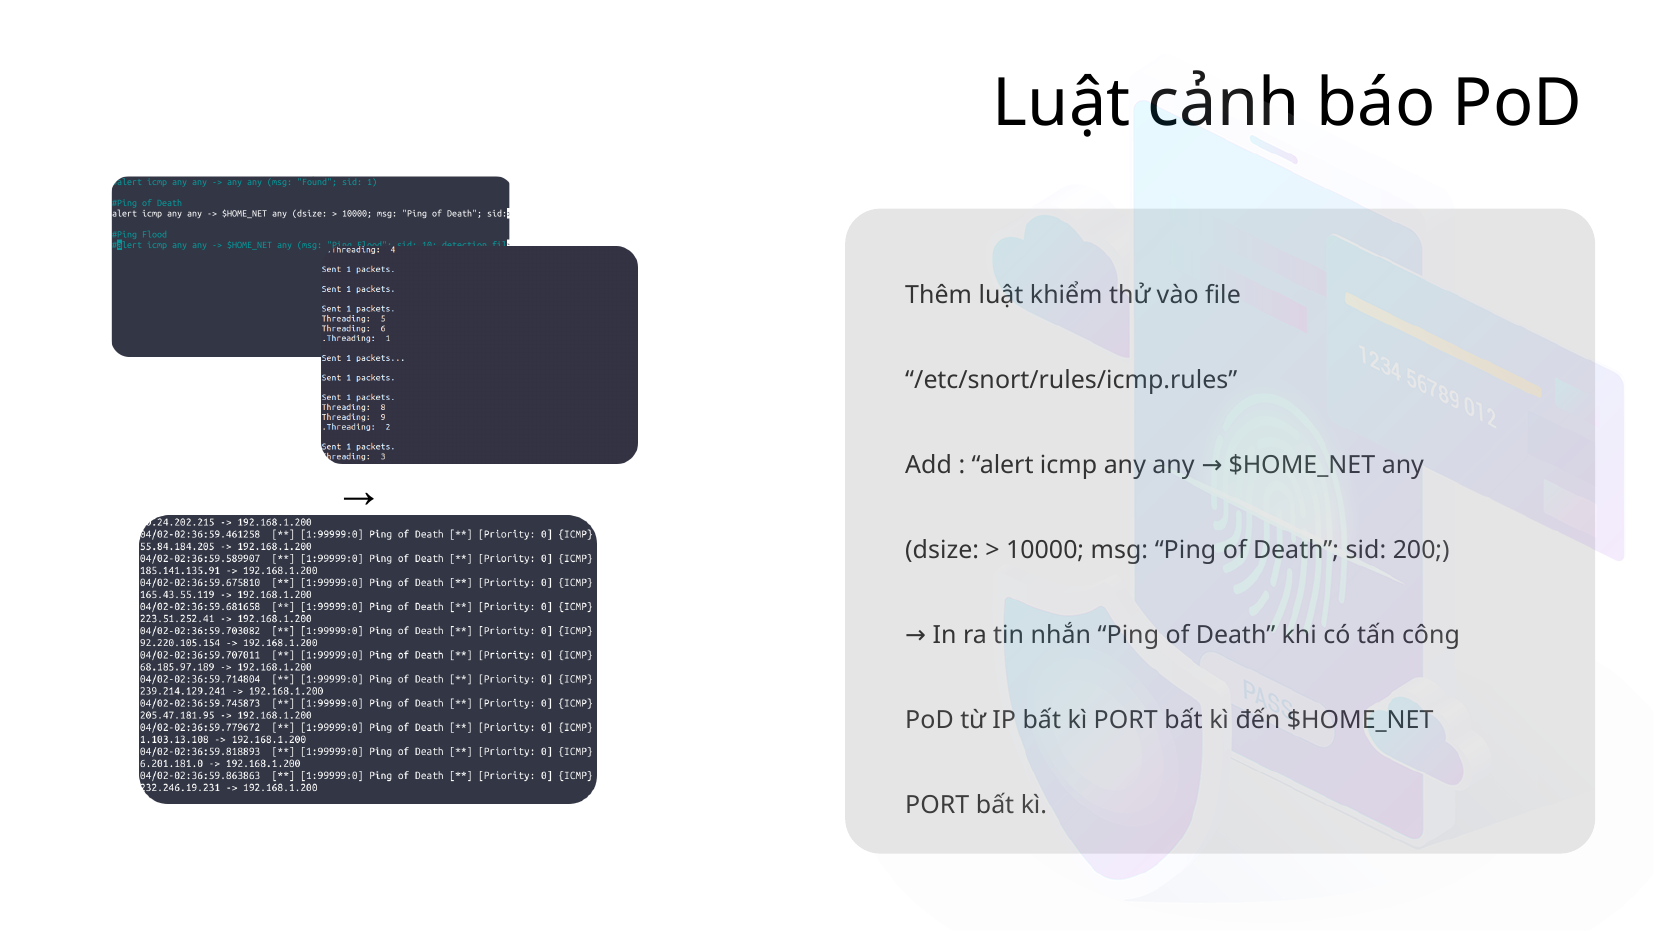

# Luật cảnh báo PoD
Thêm luật khiểm thử vào file
“/etc/snort/rules/icmp.rules”
Add : “alert icmp any any → $HOME_NET any (dsize: > 10000; msg: “Ping of Death”; sid: 200;)
→ In ra tin nhắn “Ping of Death” khi có tấn công PoD từ IP bất kì PORT bất kì đến $HOME_NET PORT bất kì.
→